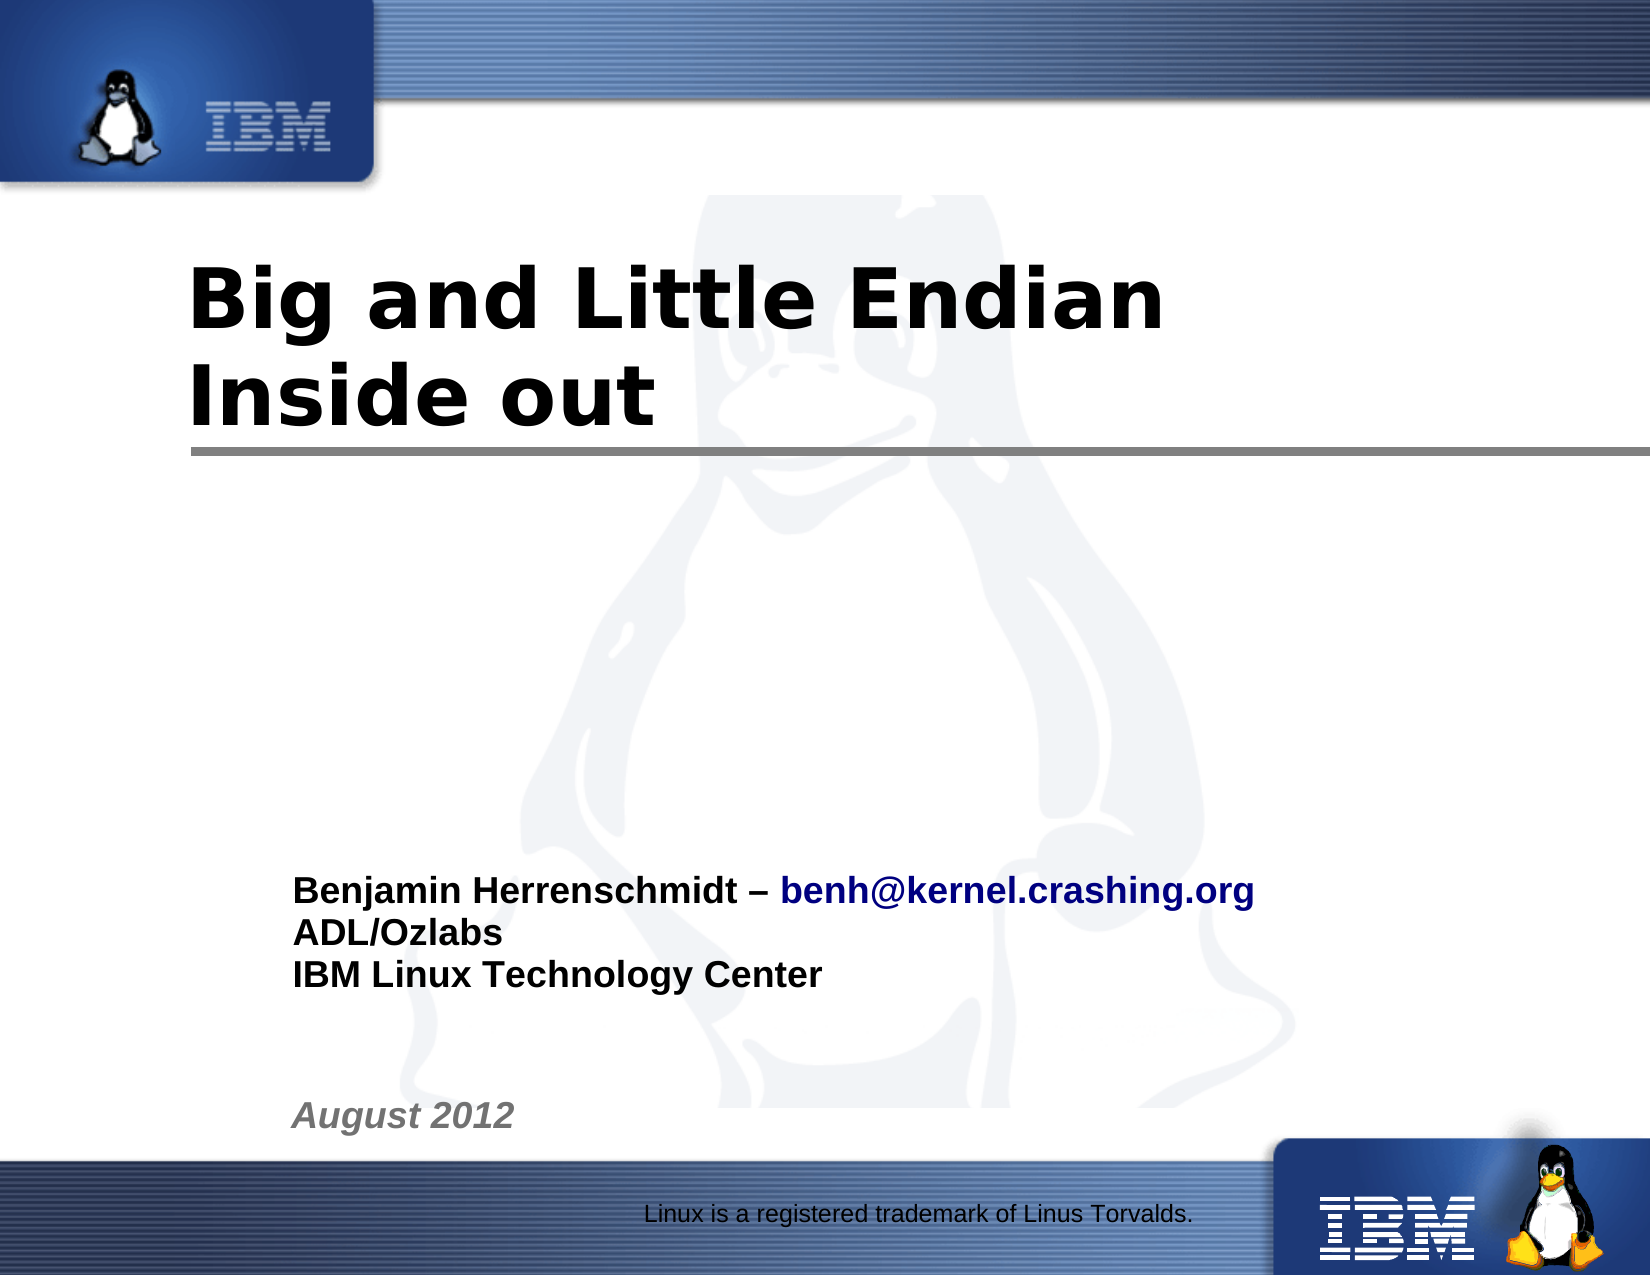

# Big and Little Endian Inside out
Benjamin Herrenschmidt – benh@kernel.crashing.org
ADL/Ozlabs
IBM Linux Technology Center
August 2012
Linux is a registered trademark of Linus Torvalds.